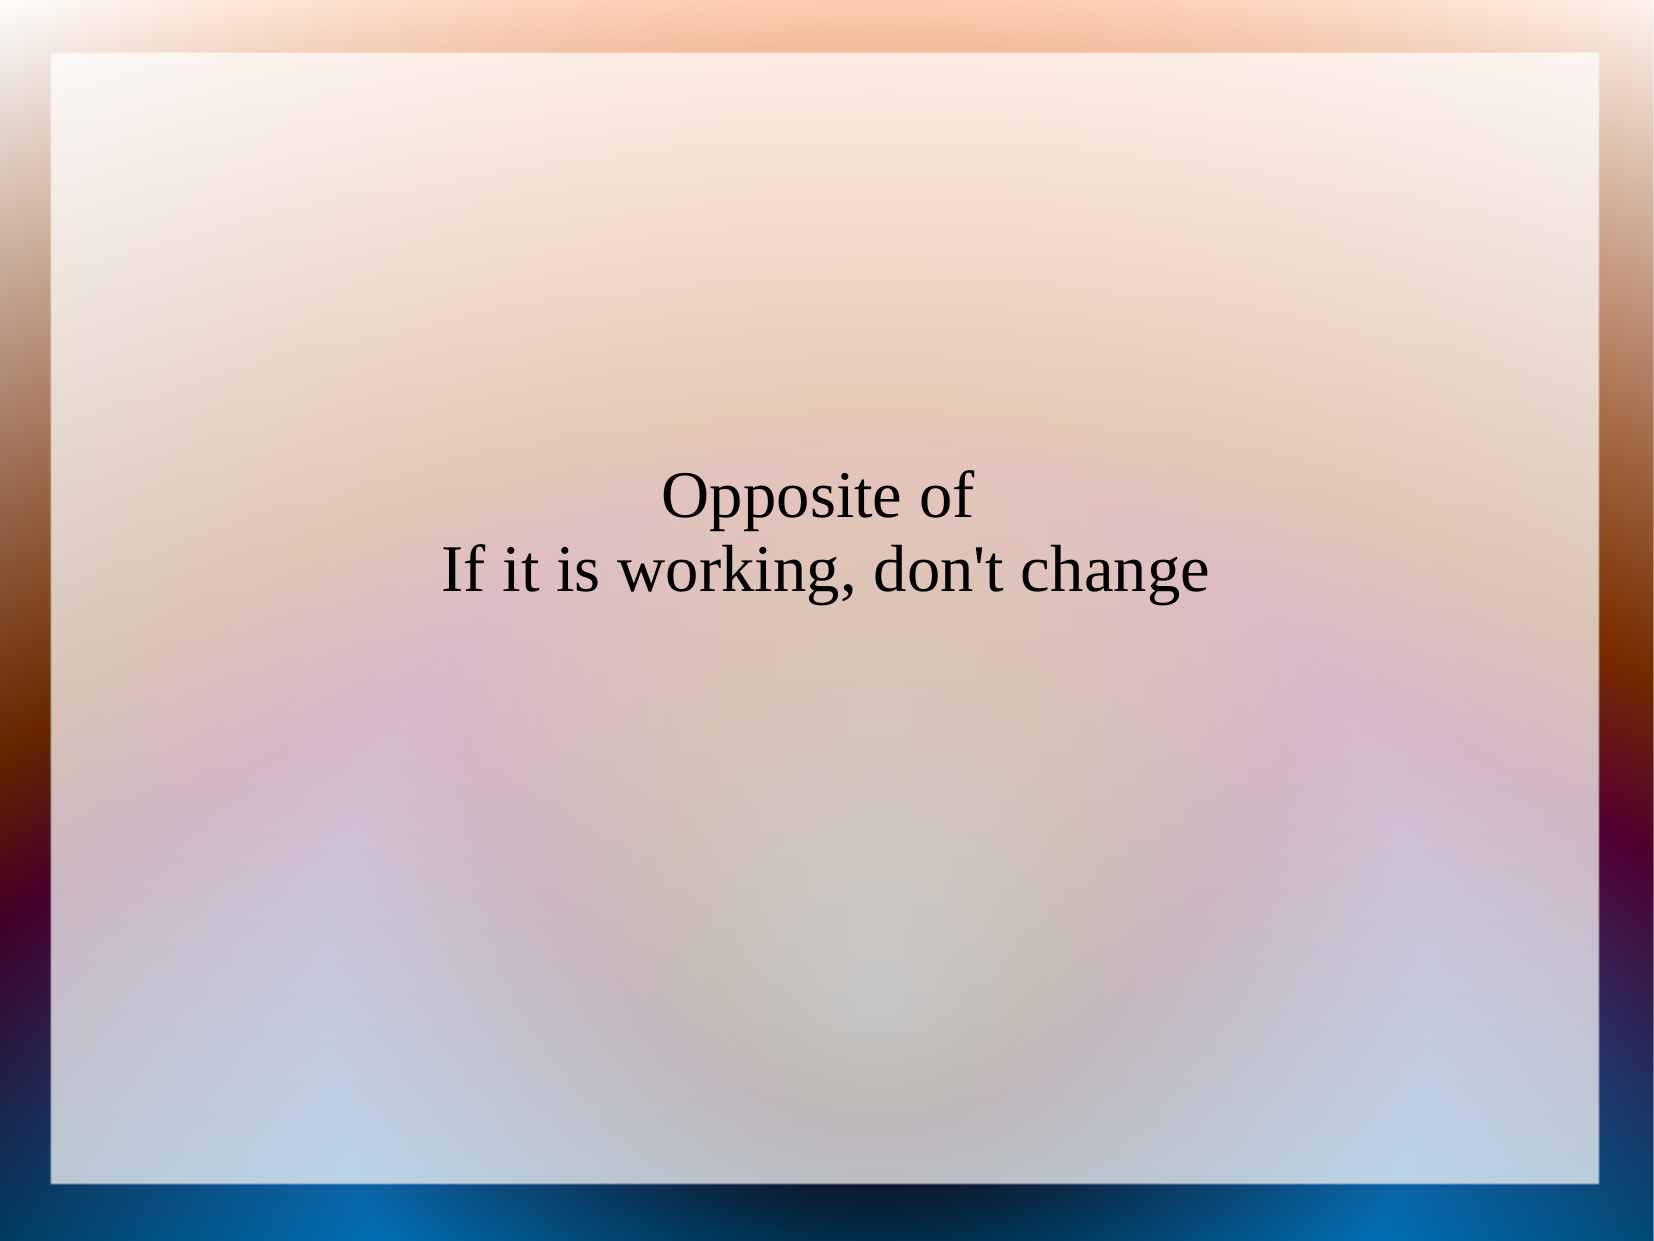

# Opposite of
If it is working, don't change